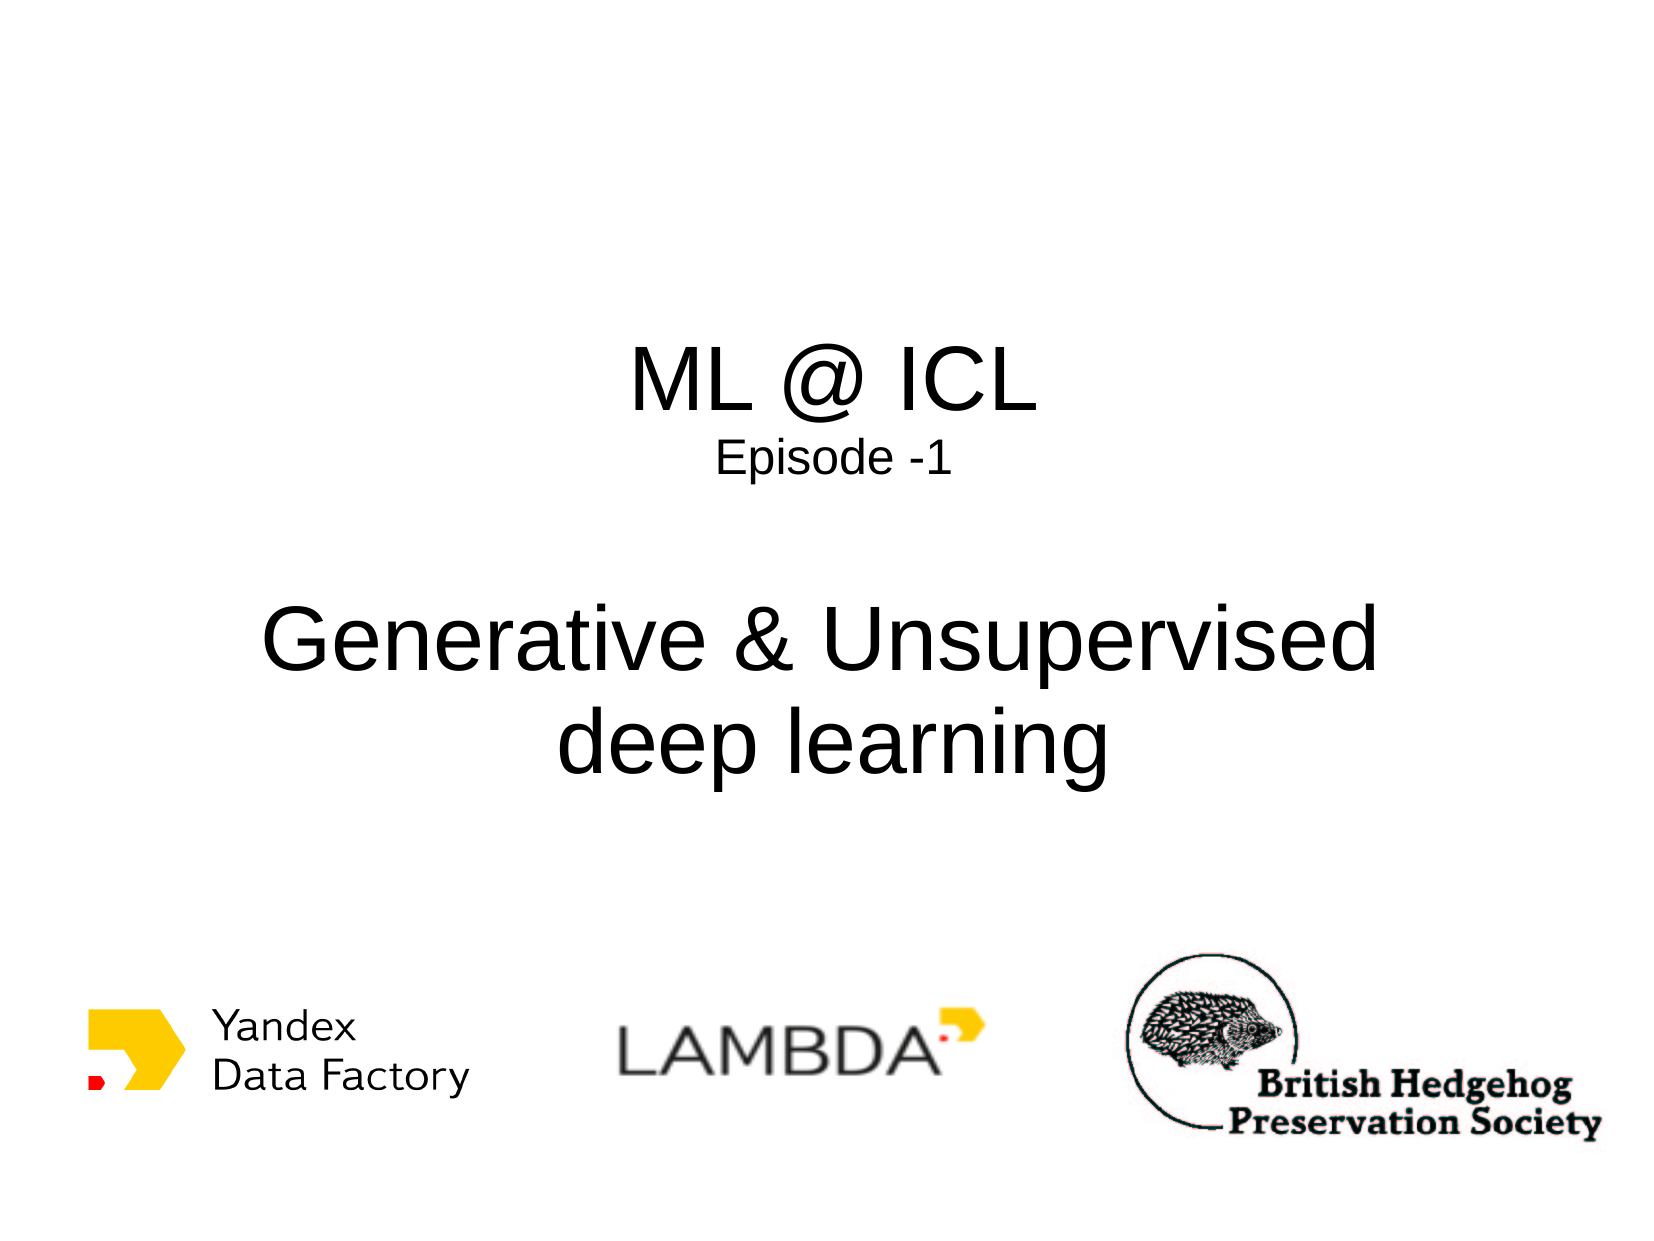

# ML @ ICL Episode -1 Generative & Unsupervised deep learning
1